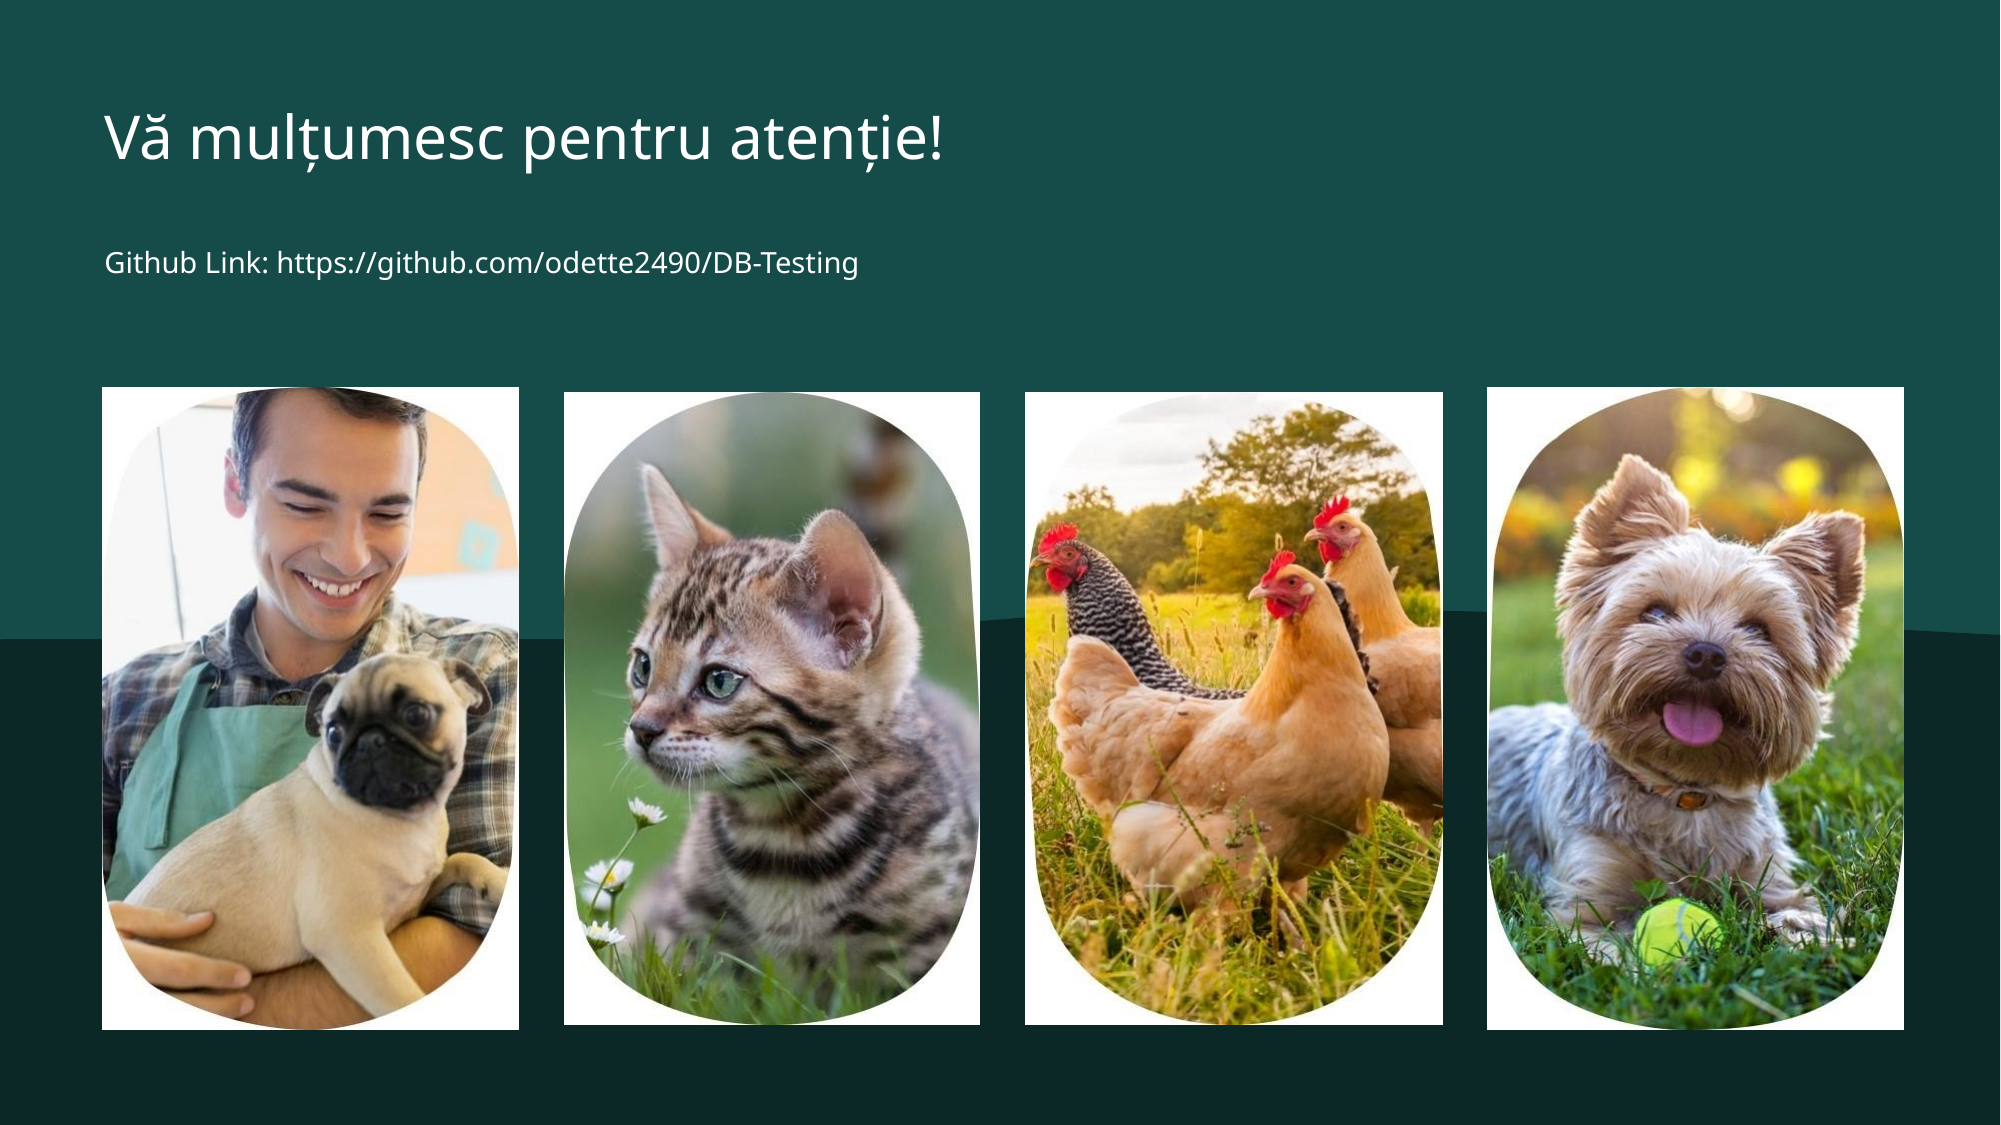

# Vă mulțumesc pentru atenție! Github Link: https://github.com/odette2490/DB-Testing